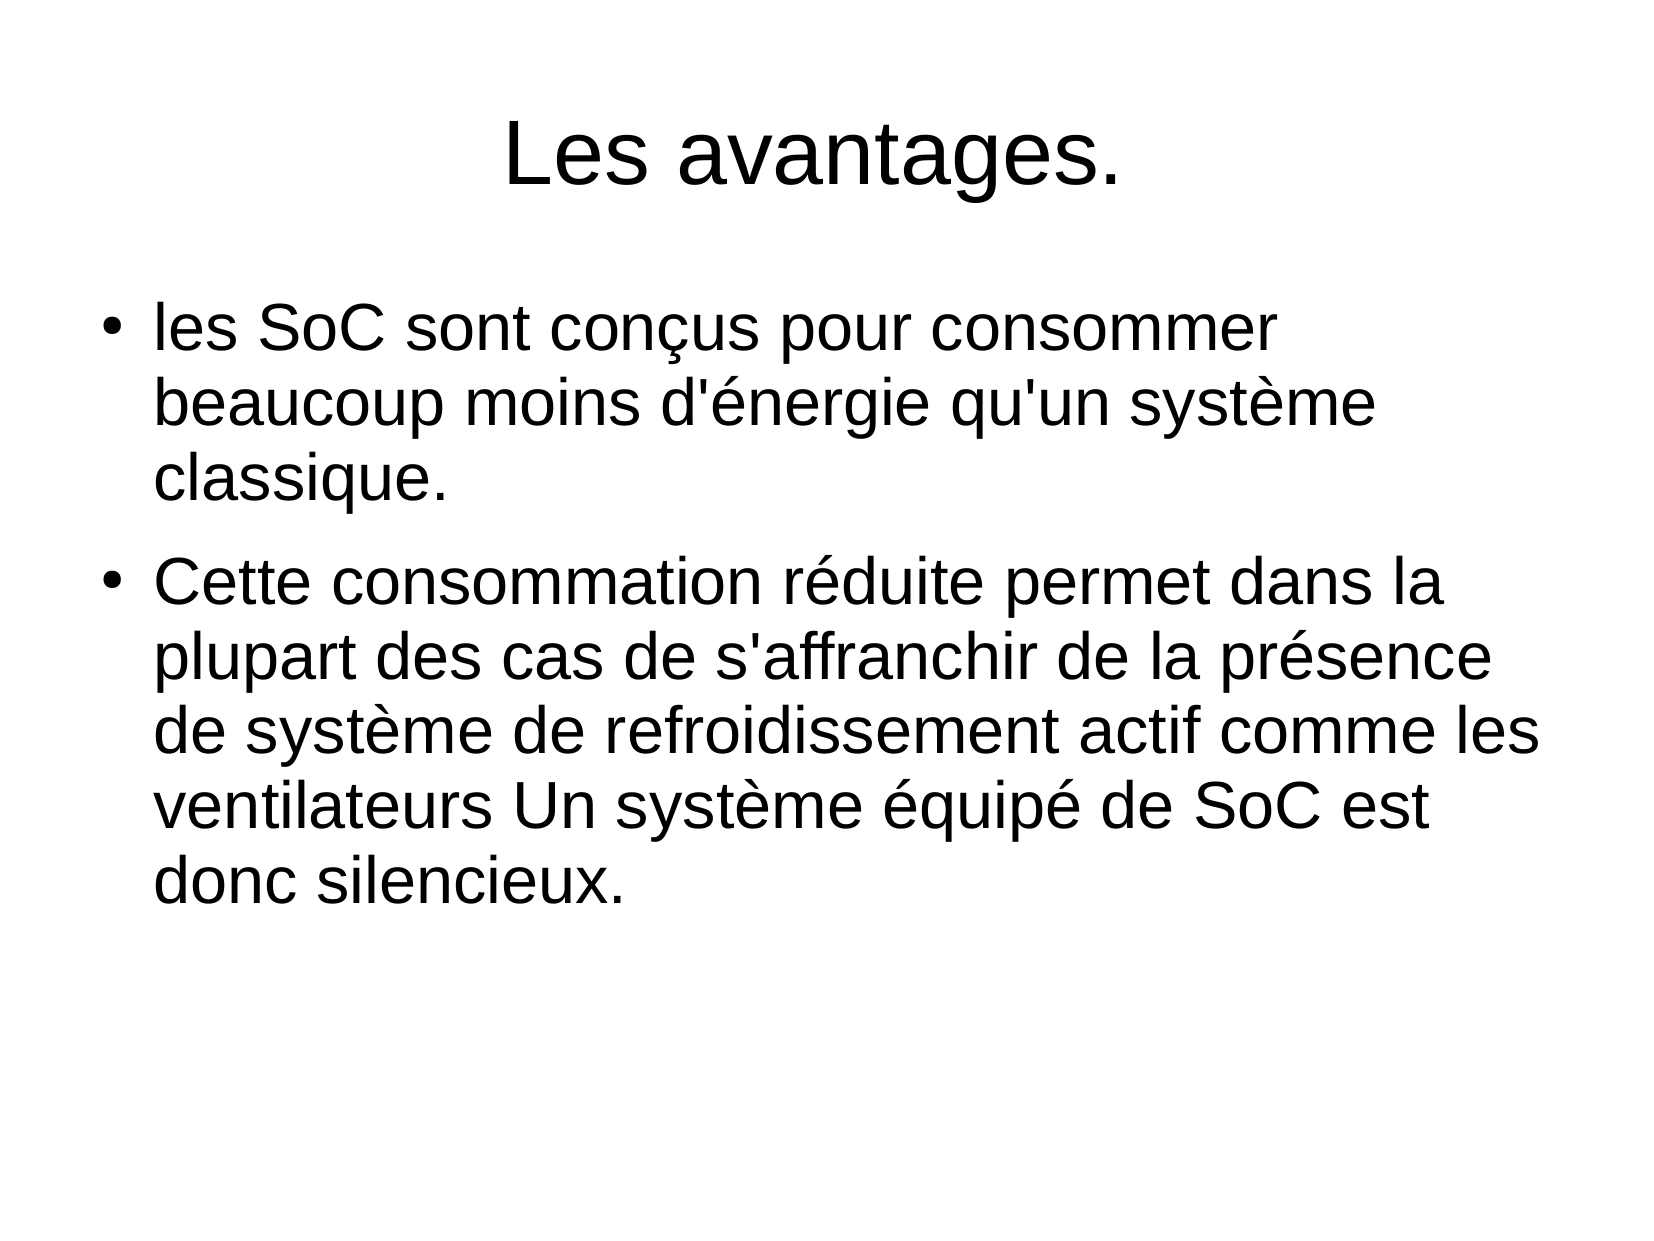

# Les avantages.
les SoC sont conçus pour consommer beaucoup moins d'énergie qu'un système classique.
Cette consommation réduite permet dans la plupart des cas de s'affranchir de la présence de système de refroidissement actif comme les ventilateurs Un système équipé de SoC est donc silencieux.